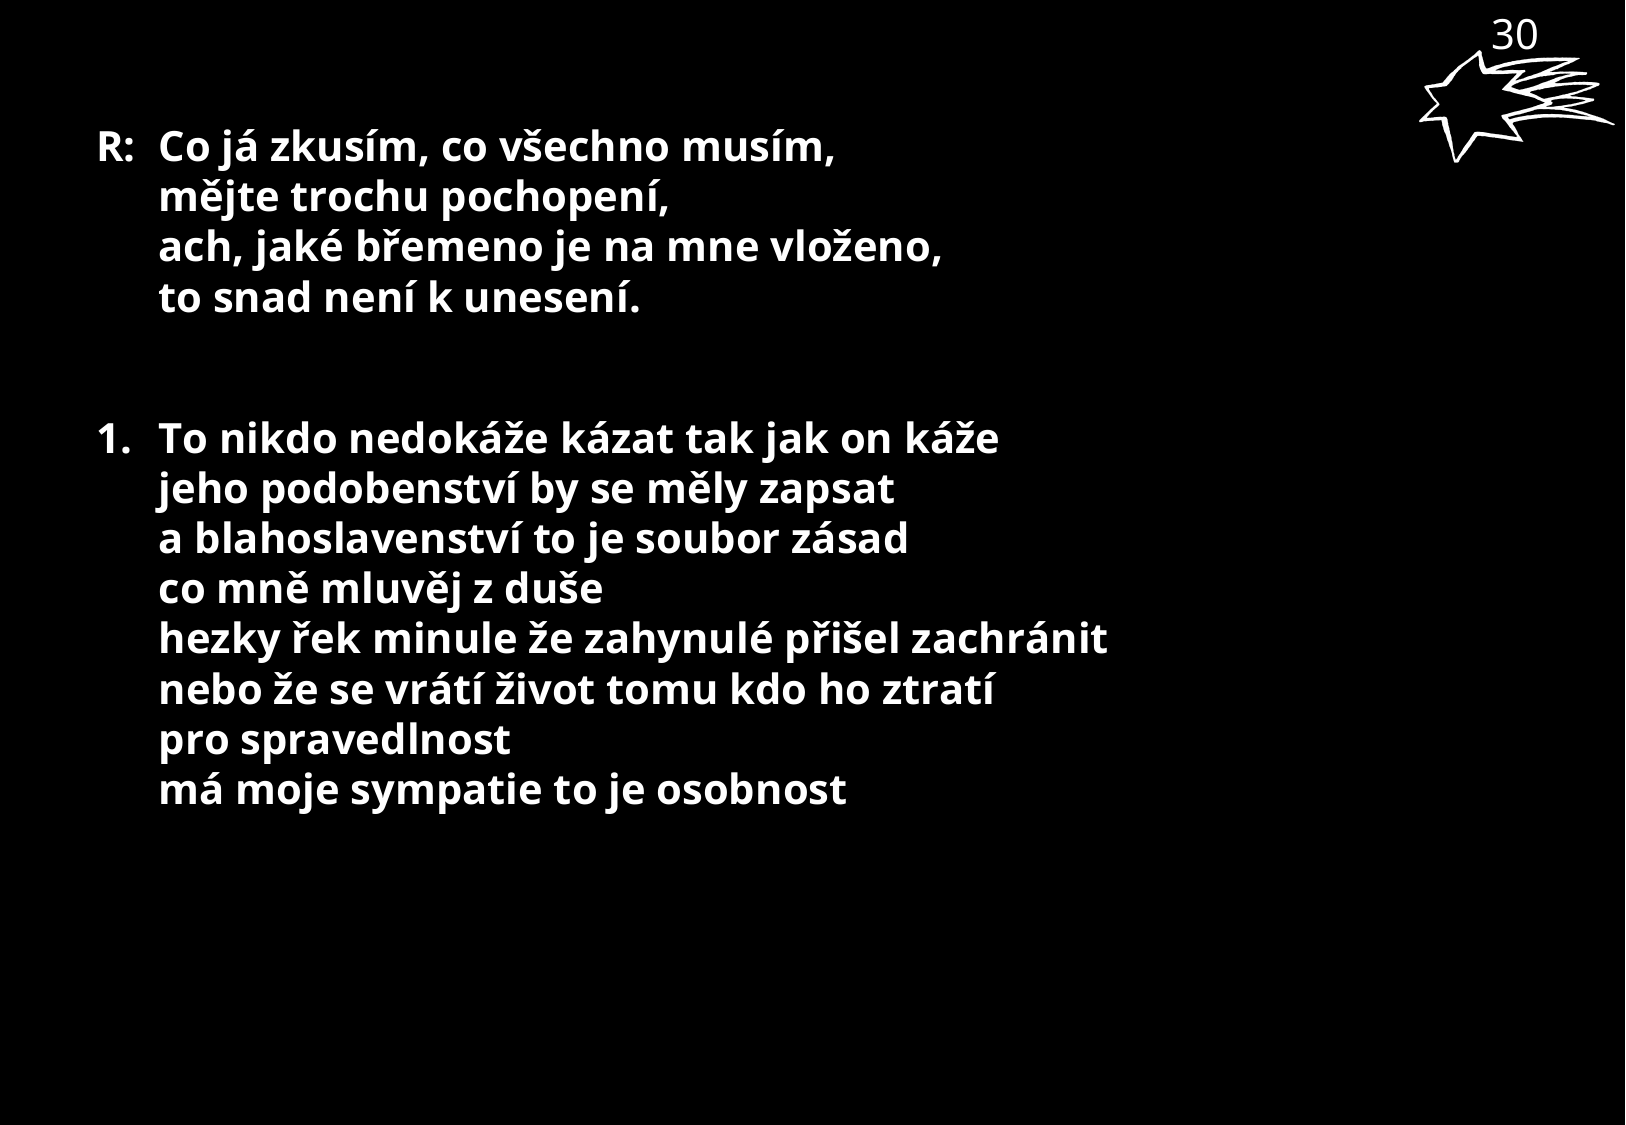

30
# R: 	Co já zkusím, co všechno musím, mějte trochu pochopení, ach, jaké břemeno je na mne vloženo, to snad není k unesení.
To nikdo nedokáže kázat tak jak on káže
jeho podobenství by se měly zapsat
a blahoslavenství to je soubor zásad
co mně mluvěj z duše
hezky řek minule že zahynulé přišel zachránit
nebo že se vrátí život tomu kdo ho ztratí
pro spravedlnost
má moje sympatie to je osobnost